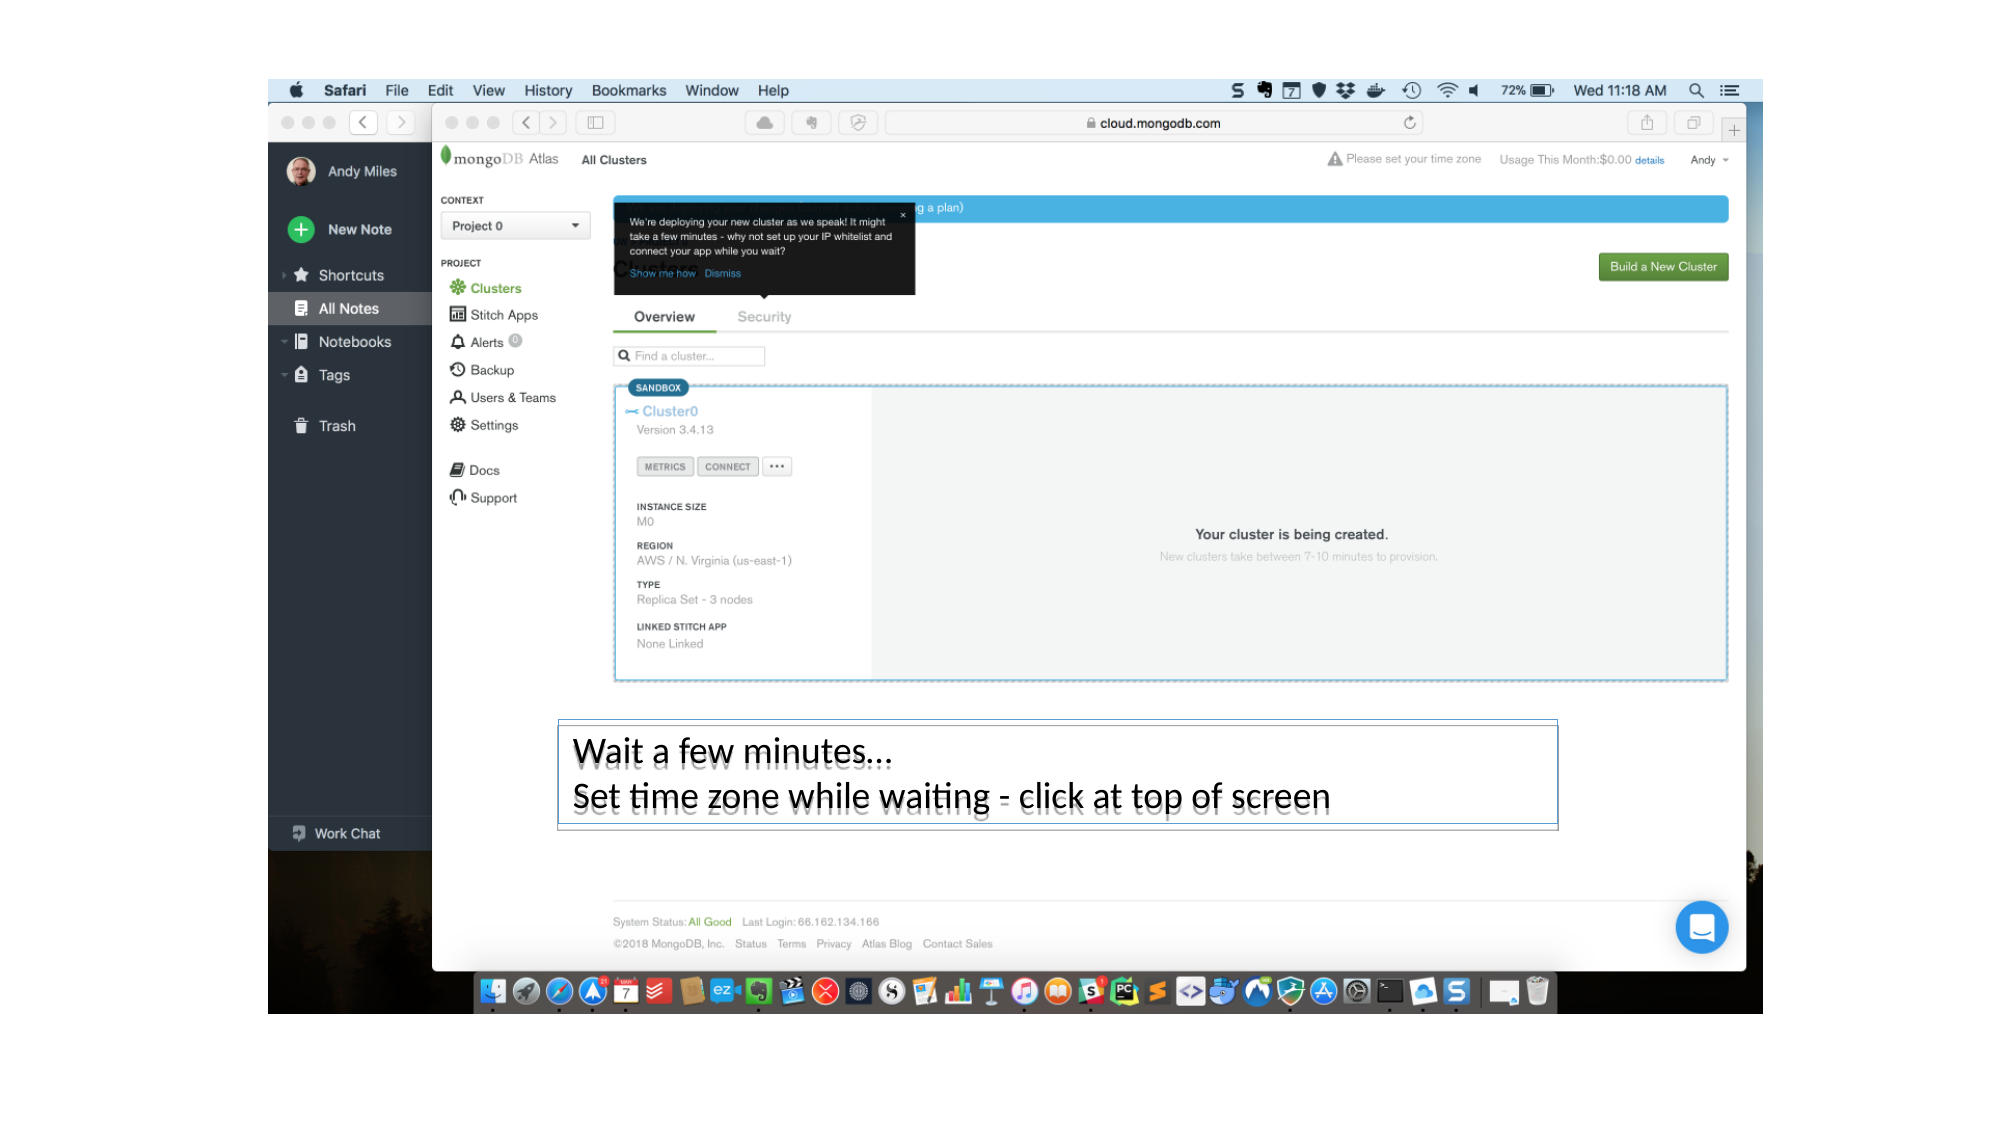

Wait a few minutes…
Set time zone while waiting - click at top of screen